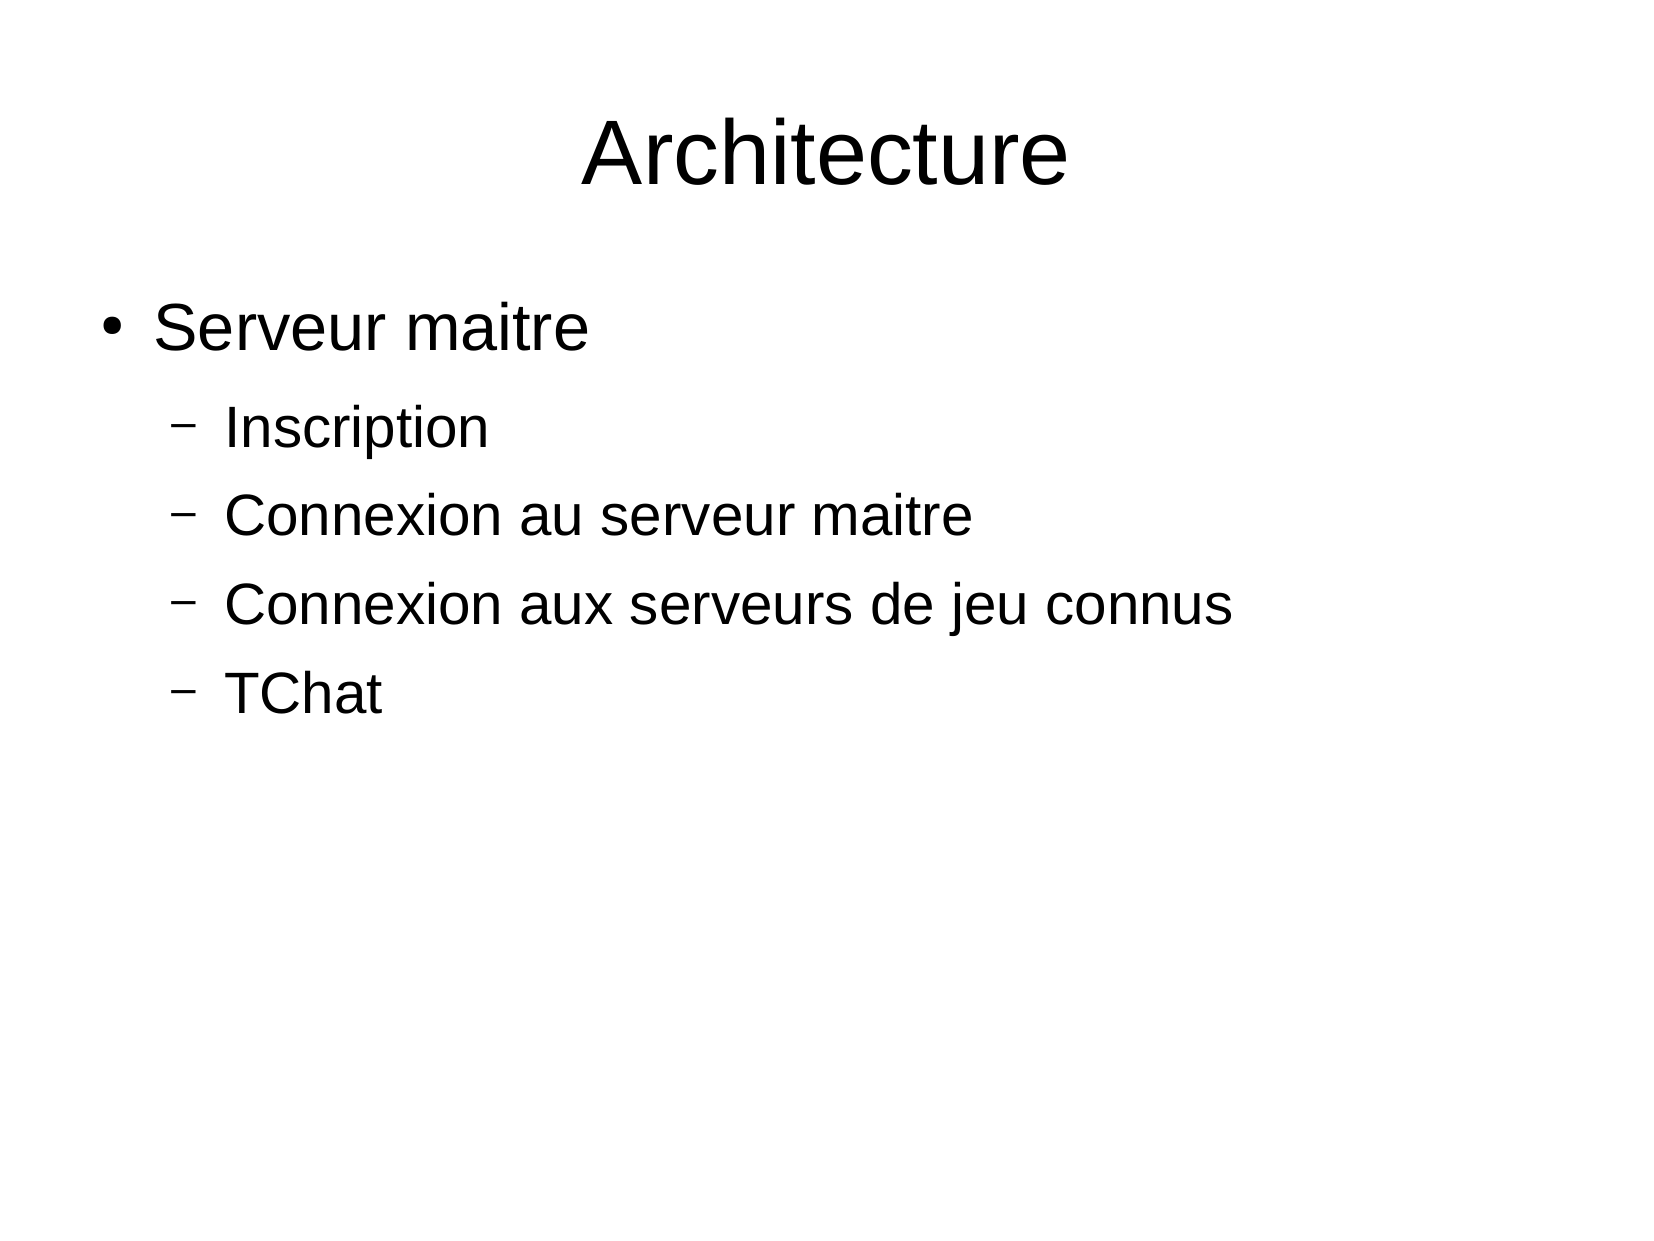

# Architecture
Serveur maitre
Inscription
Connexion au serveur maitre
Connexion aux serveurs de jeu connus
TChat